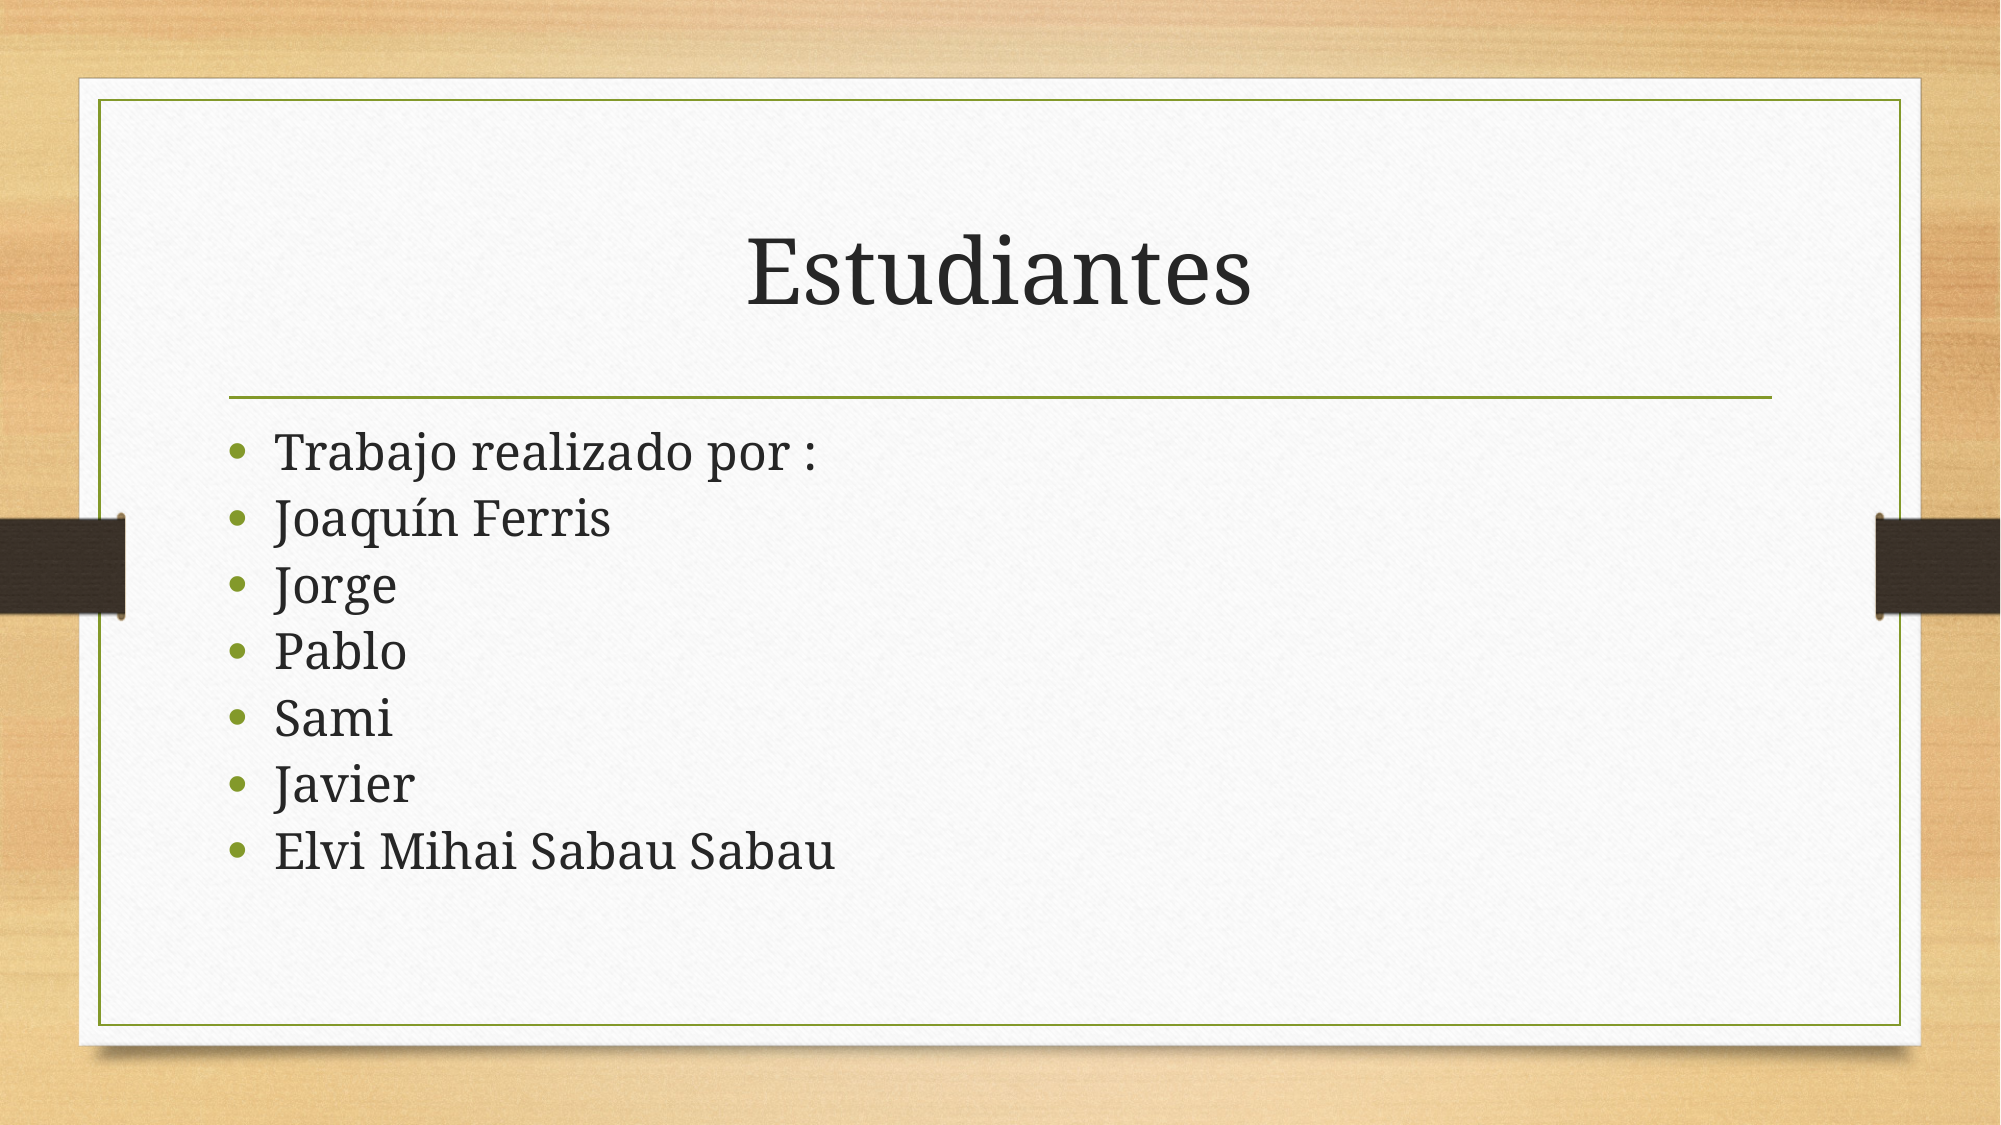

# Estudiantes
Trabajo realizado por :
Joaquín Ferris
Jorge
Pablo
Sami
Javier
Elvi Mihai Sabau Sabau